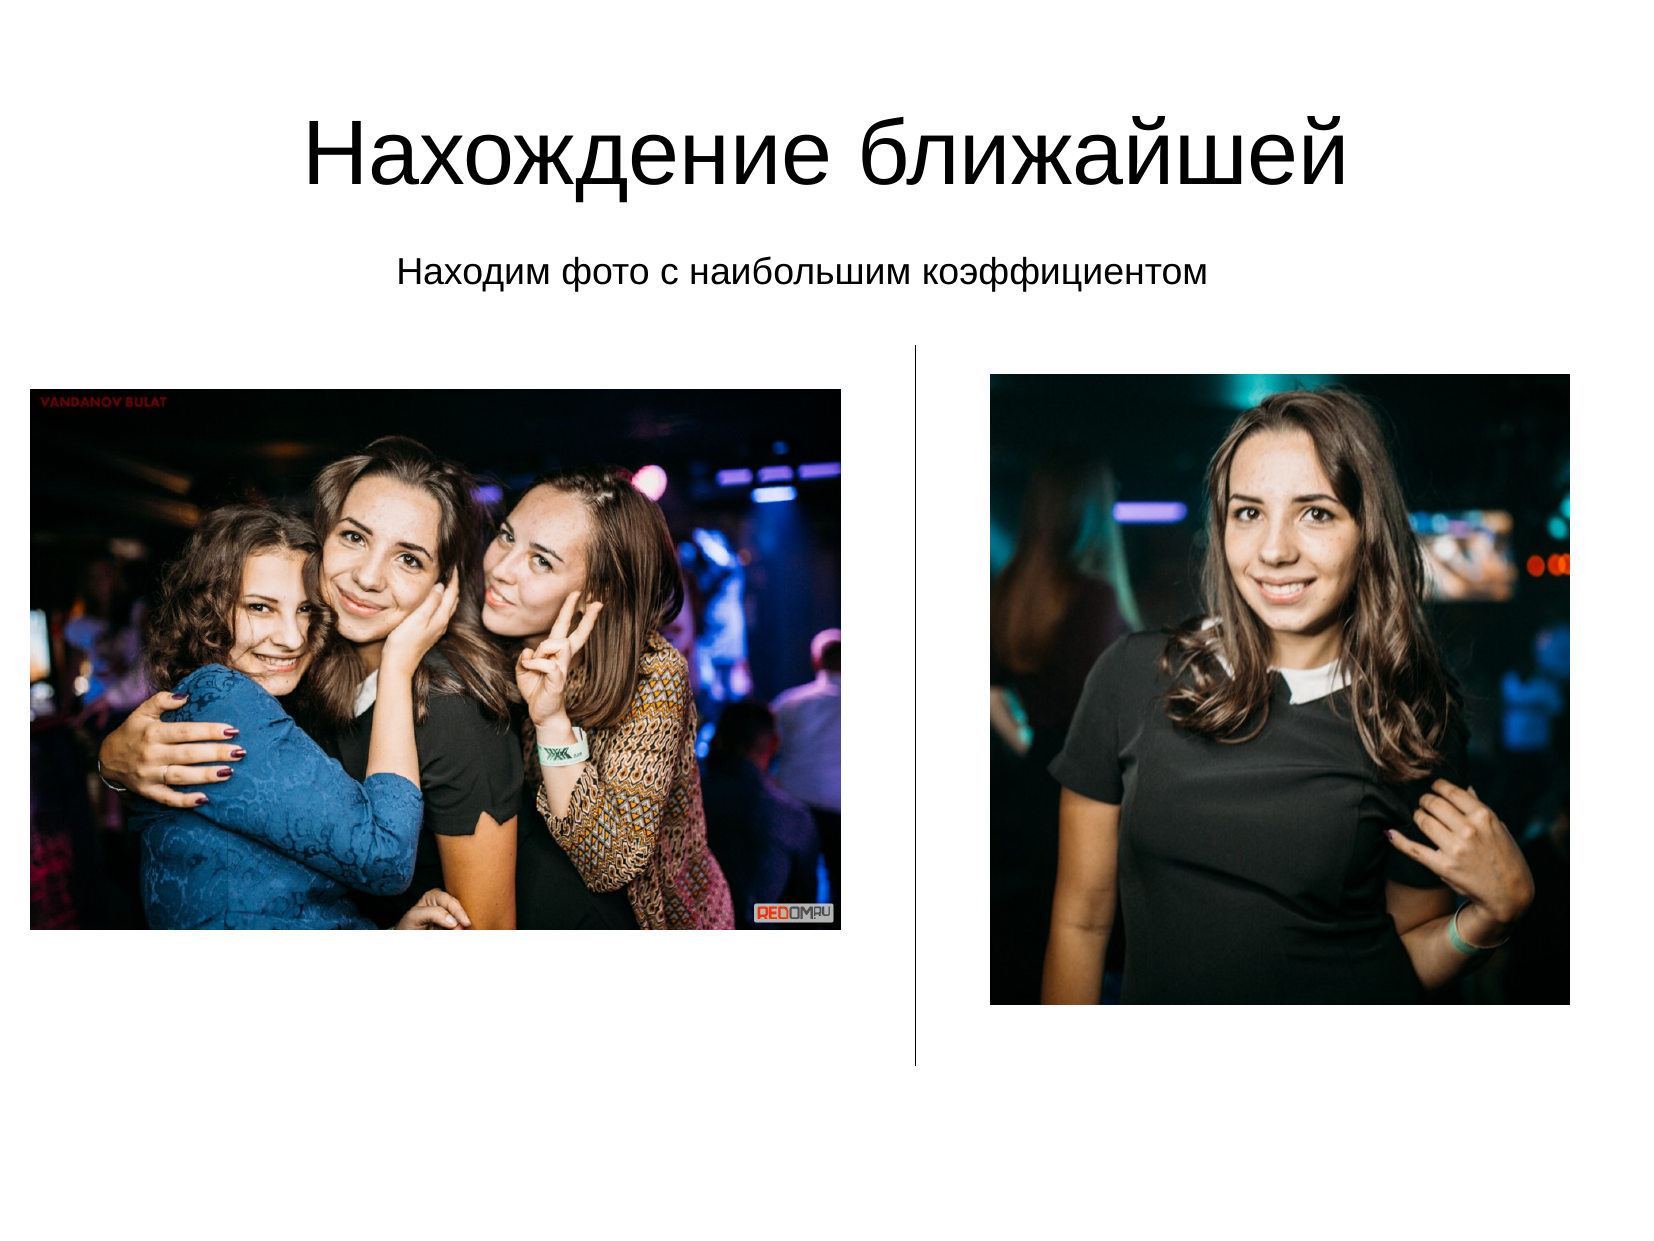

# Нахождение ближайшей
Находим фото с наибольшим коэффициентом